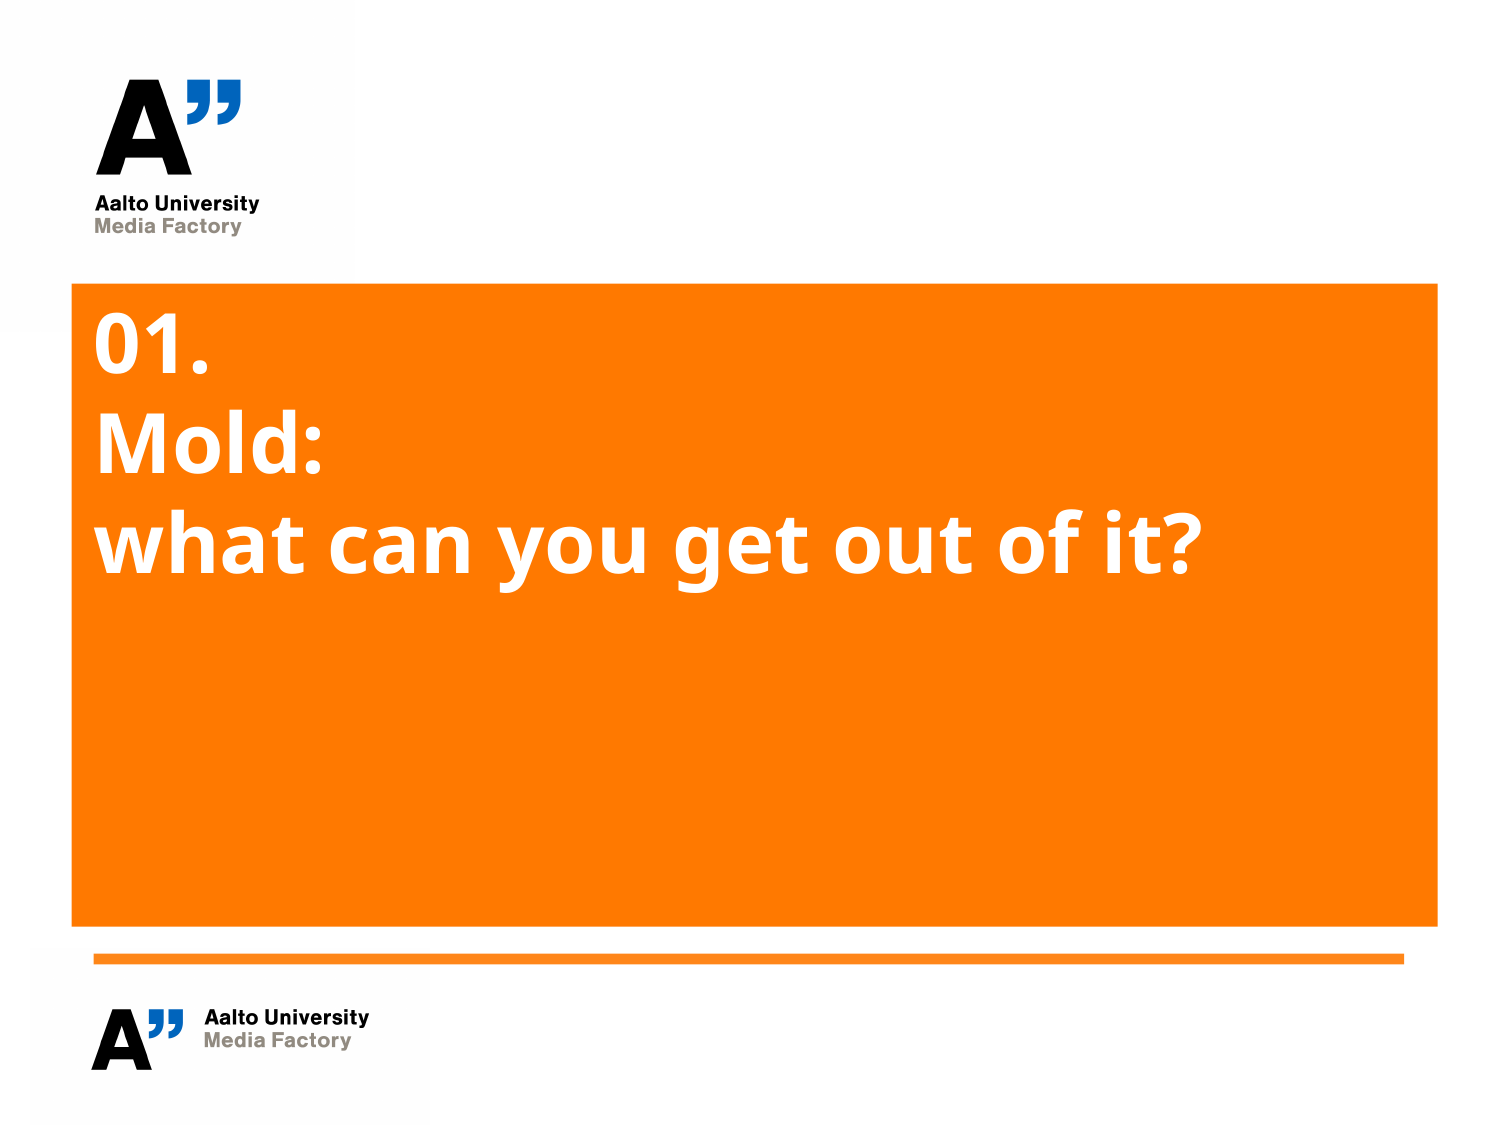

#
01.
Mold:
what can you get out of it?